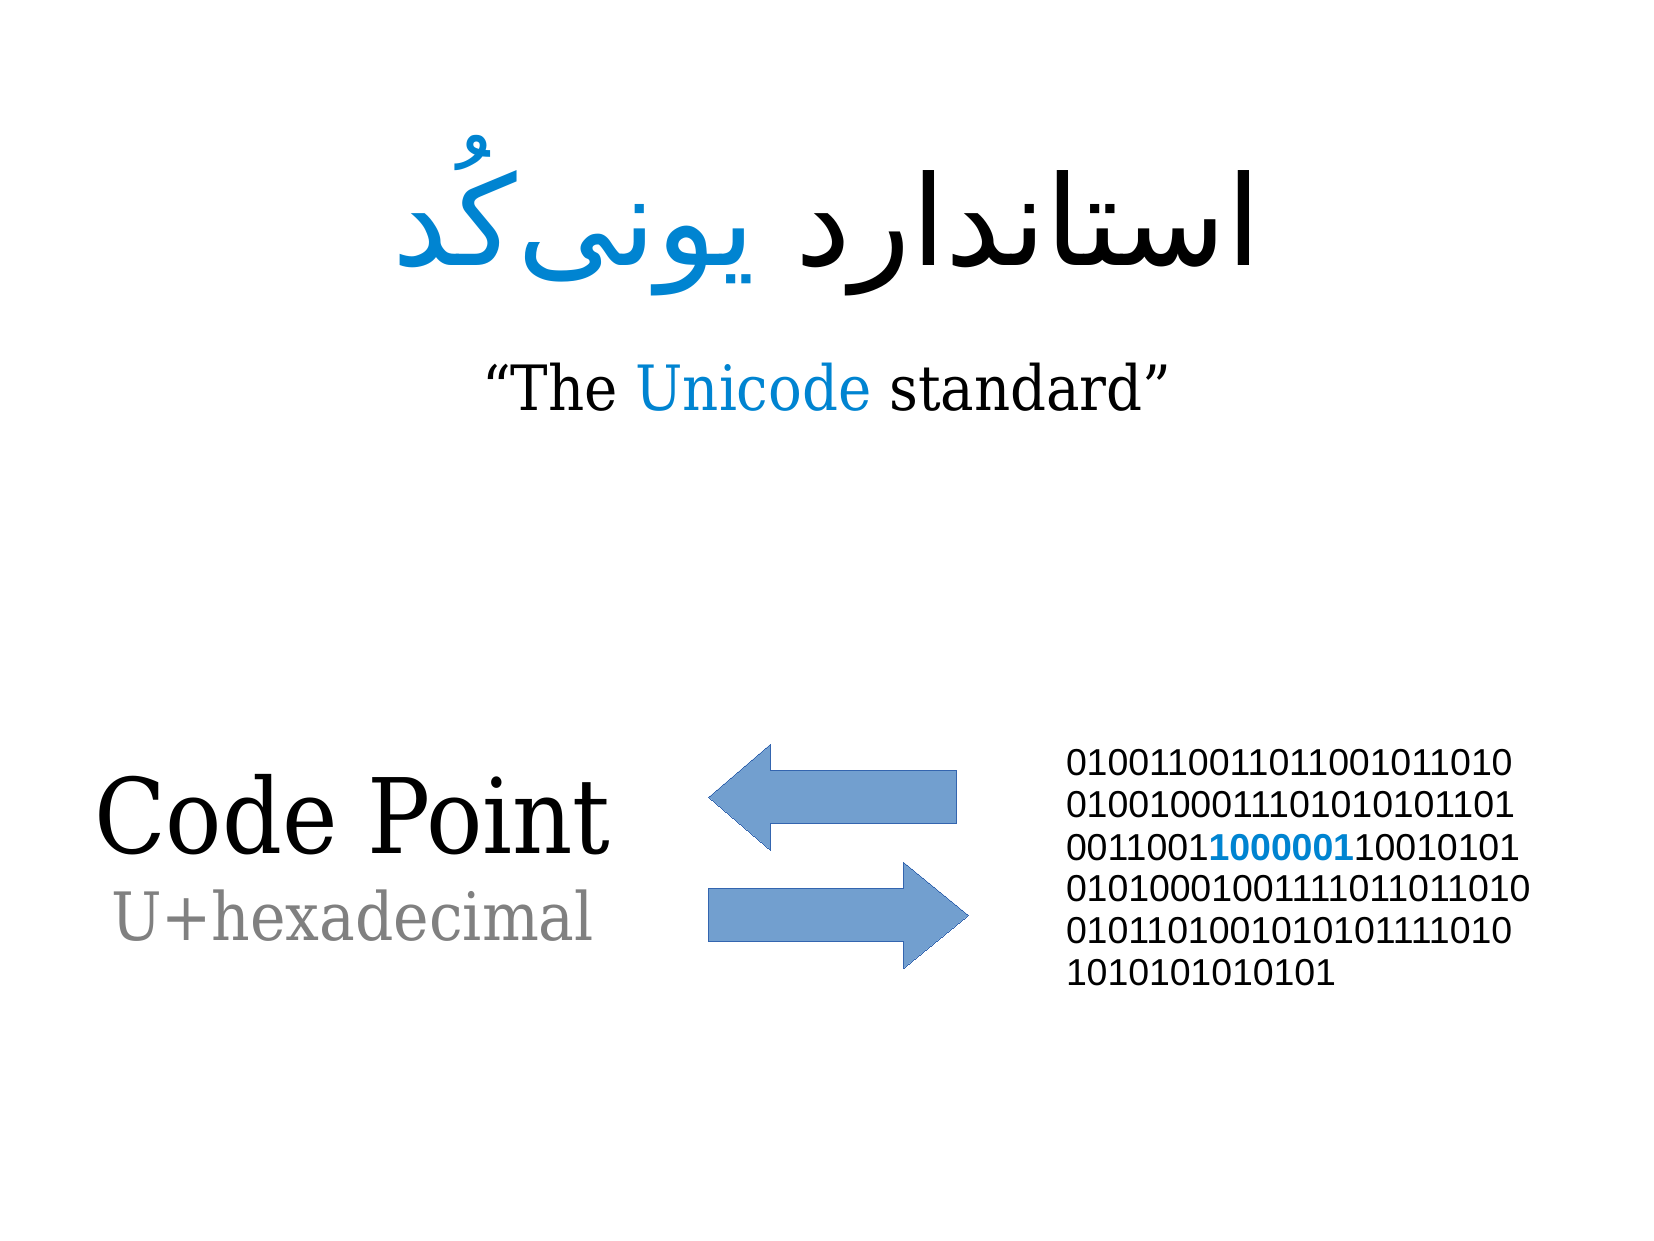

استاندارد یونی‌کُد
“The Unicode standard”
0100110011011001011010010010001110101010110100110011000001100101010101000100111101101101001011010010101011110101010101010101
Code Point
U+hexadecimal